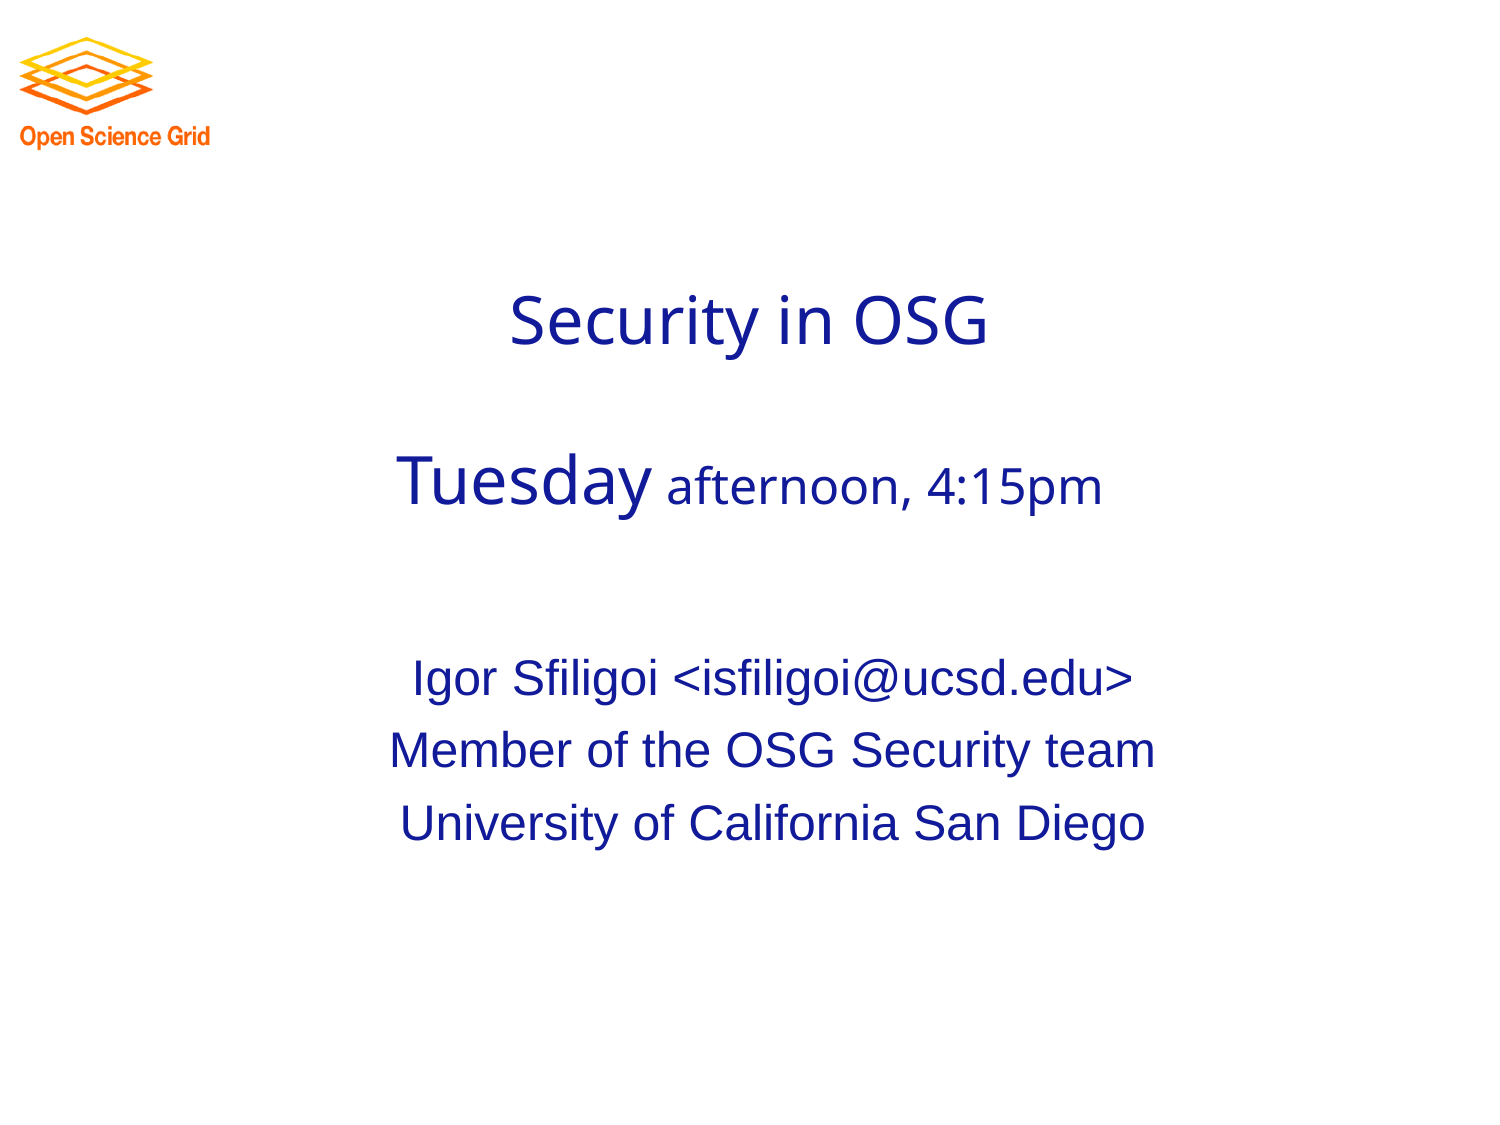

# Security in OSG Tuesday afternoon, 4:15pm
Igor Sfiligoi <isfiligoi@ucsd.edu>
Member of the OSG Security team
University of California San Diego